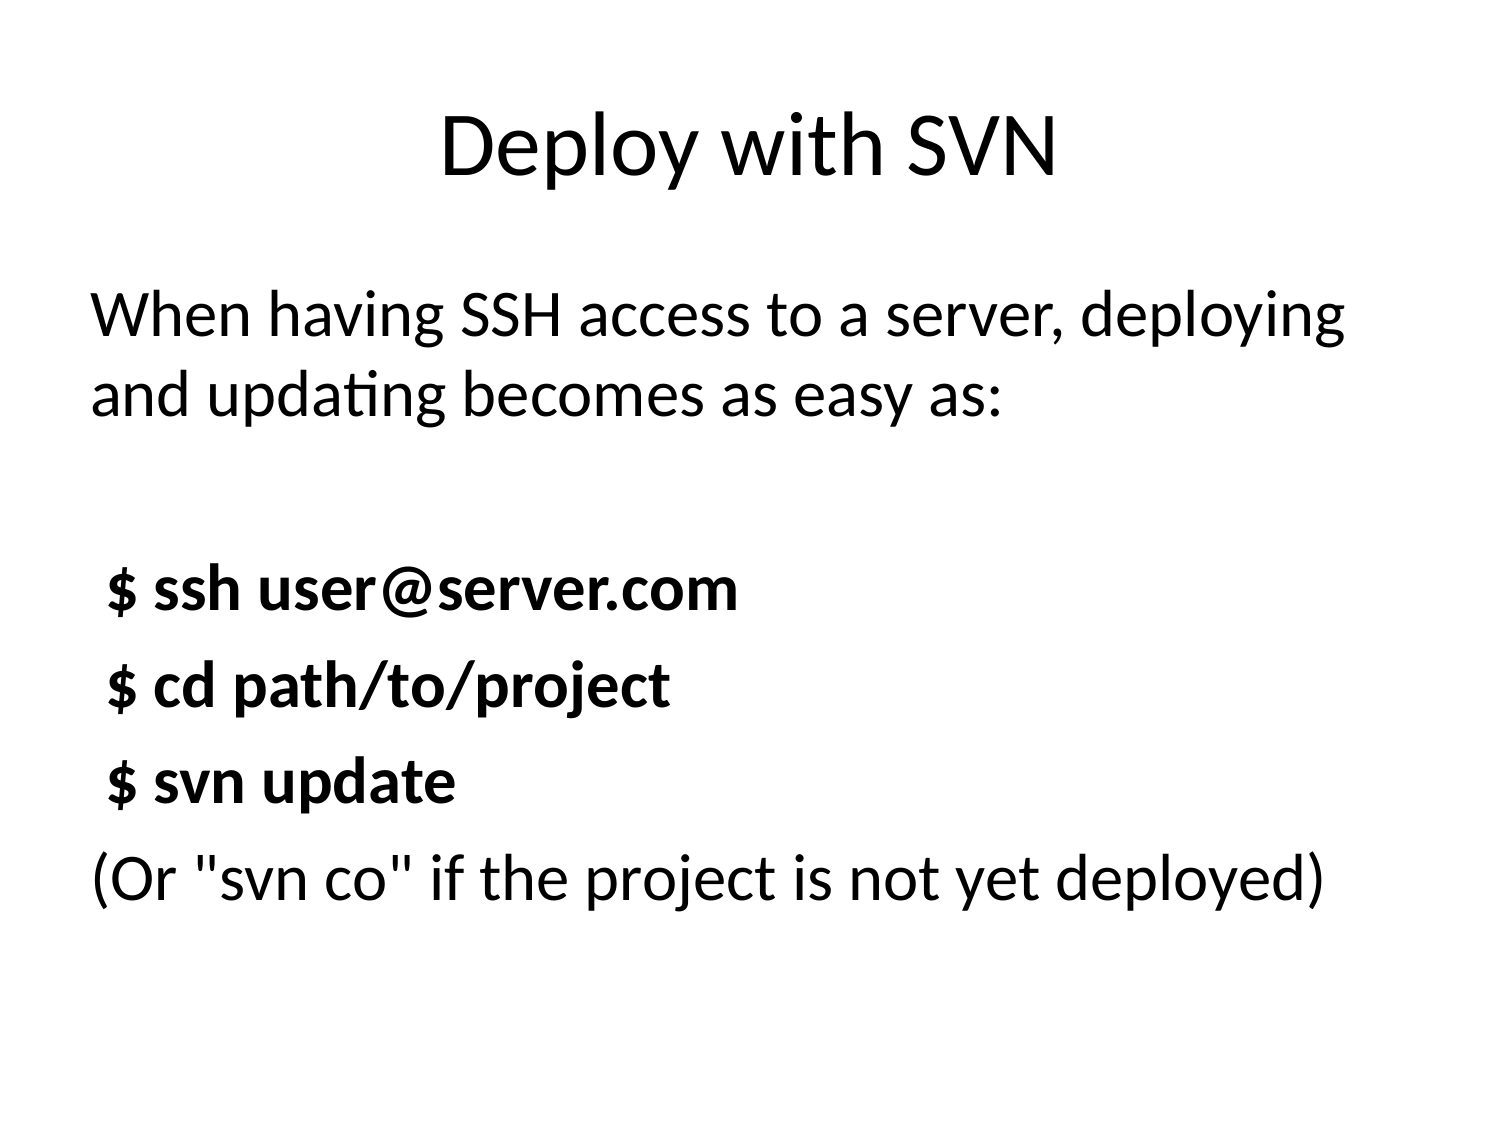

# Deploy with SVN
When having SSH access to a server, deploying and updating becomes as easy as:
 $ ssh user@server.com
 $ cd path/to/project
 $ svn update
(Or "svn co" if the project is not yet deployed)